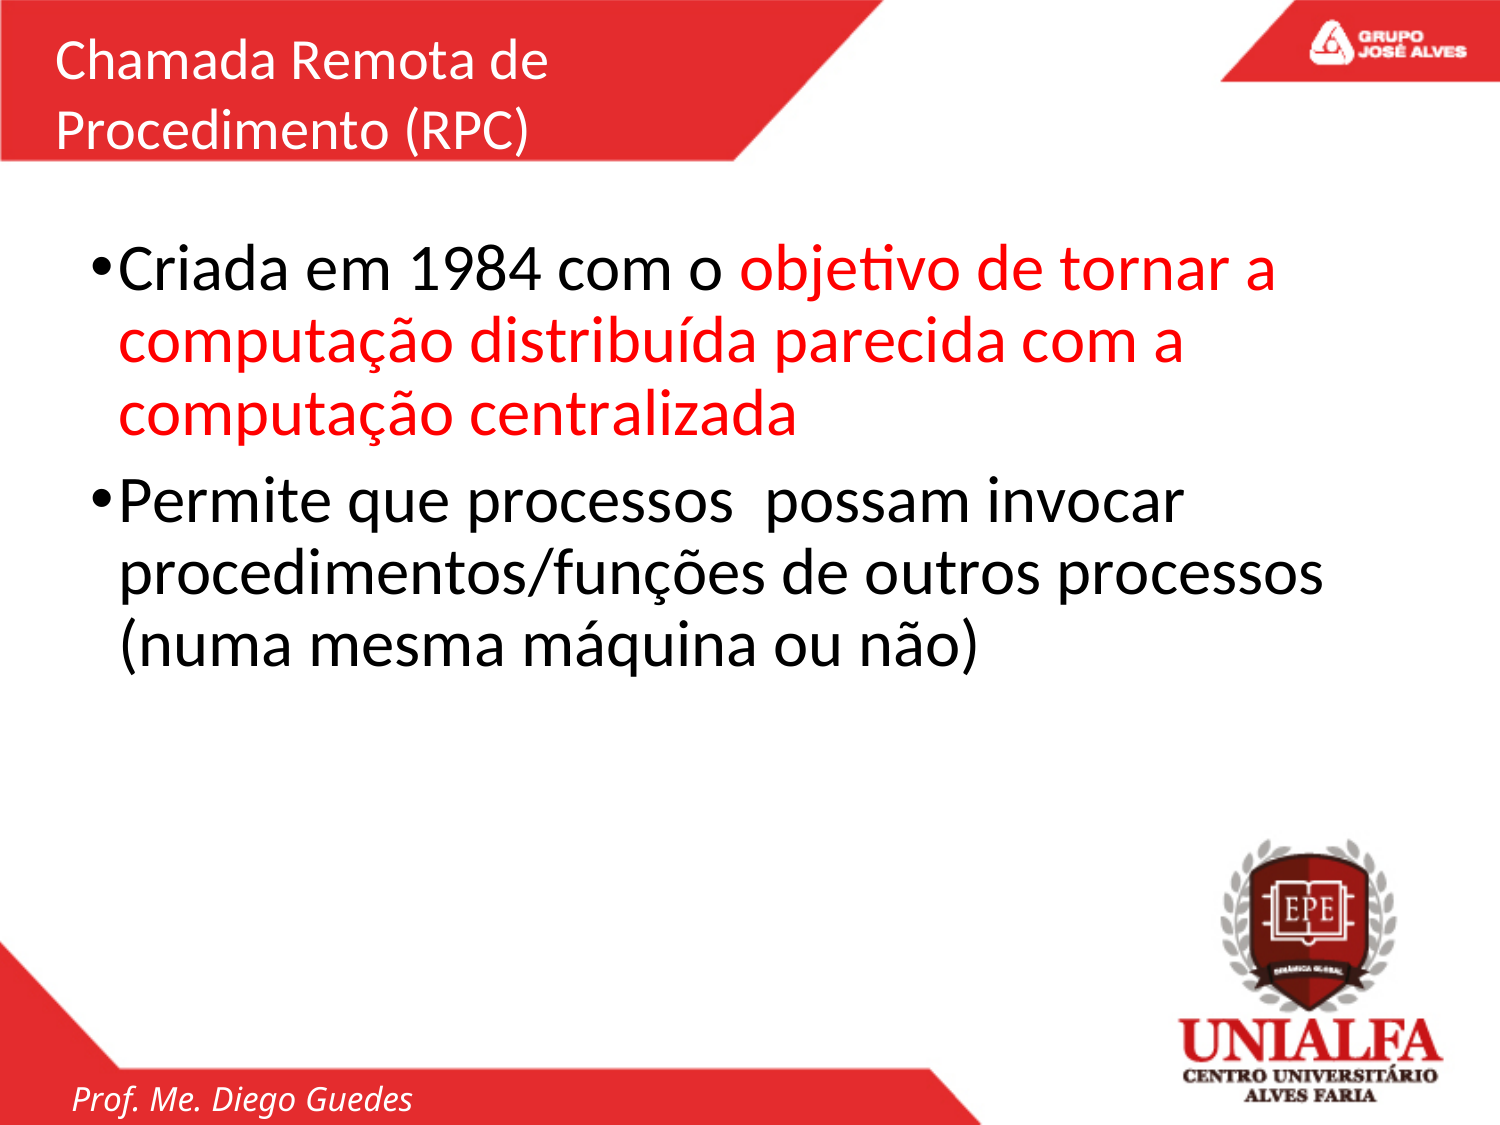

Chamada Remota de Procedimento (RPC)
# Criada em 1984 com o objetivo de tornar a computação distribuída parecida com a computação centralizada
Permite que processos possam invocar procedimentos/funções de outros processos (numa mesma máquina ou não)
Prof. Me. Diego Guedes